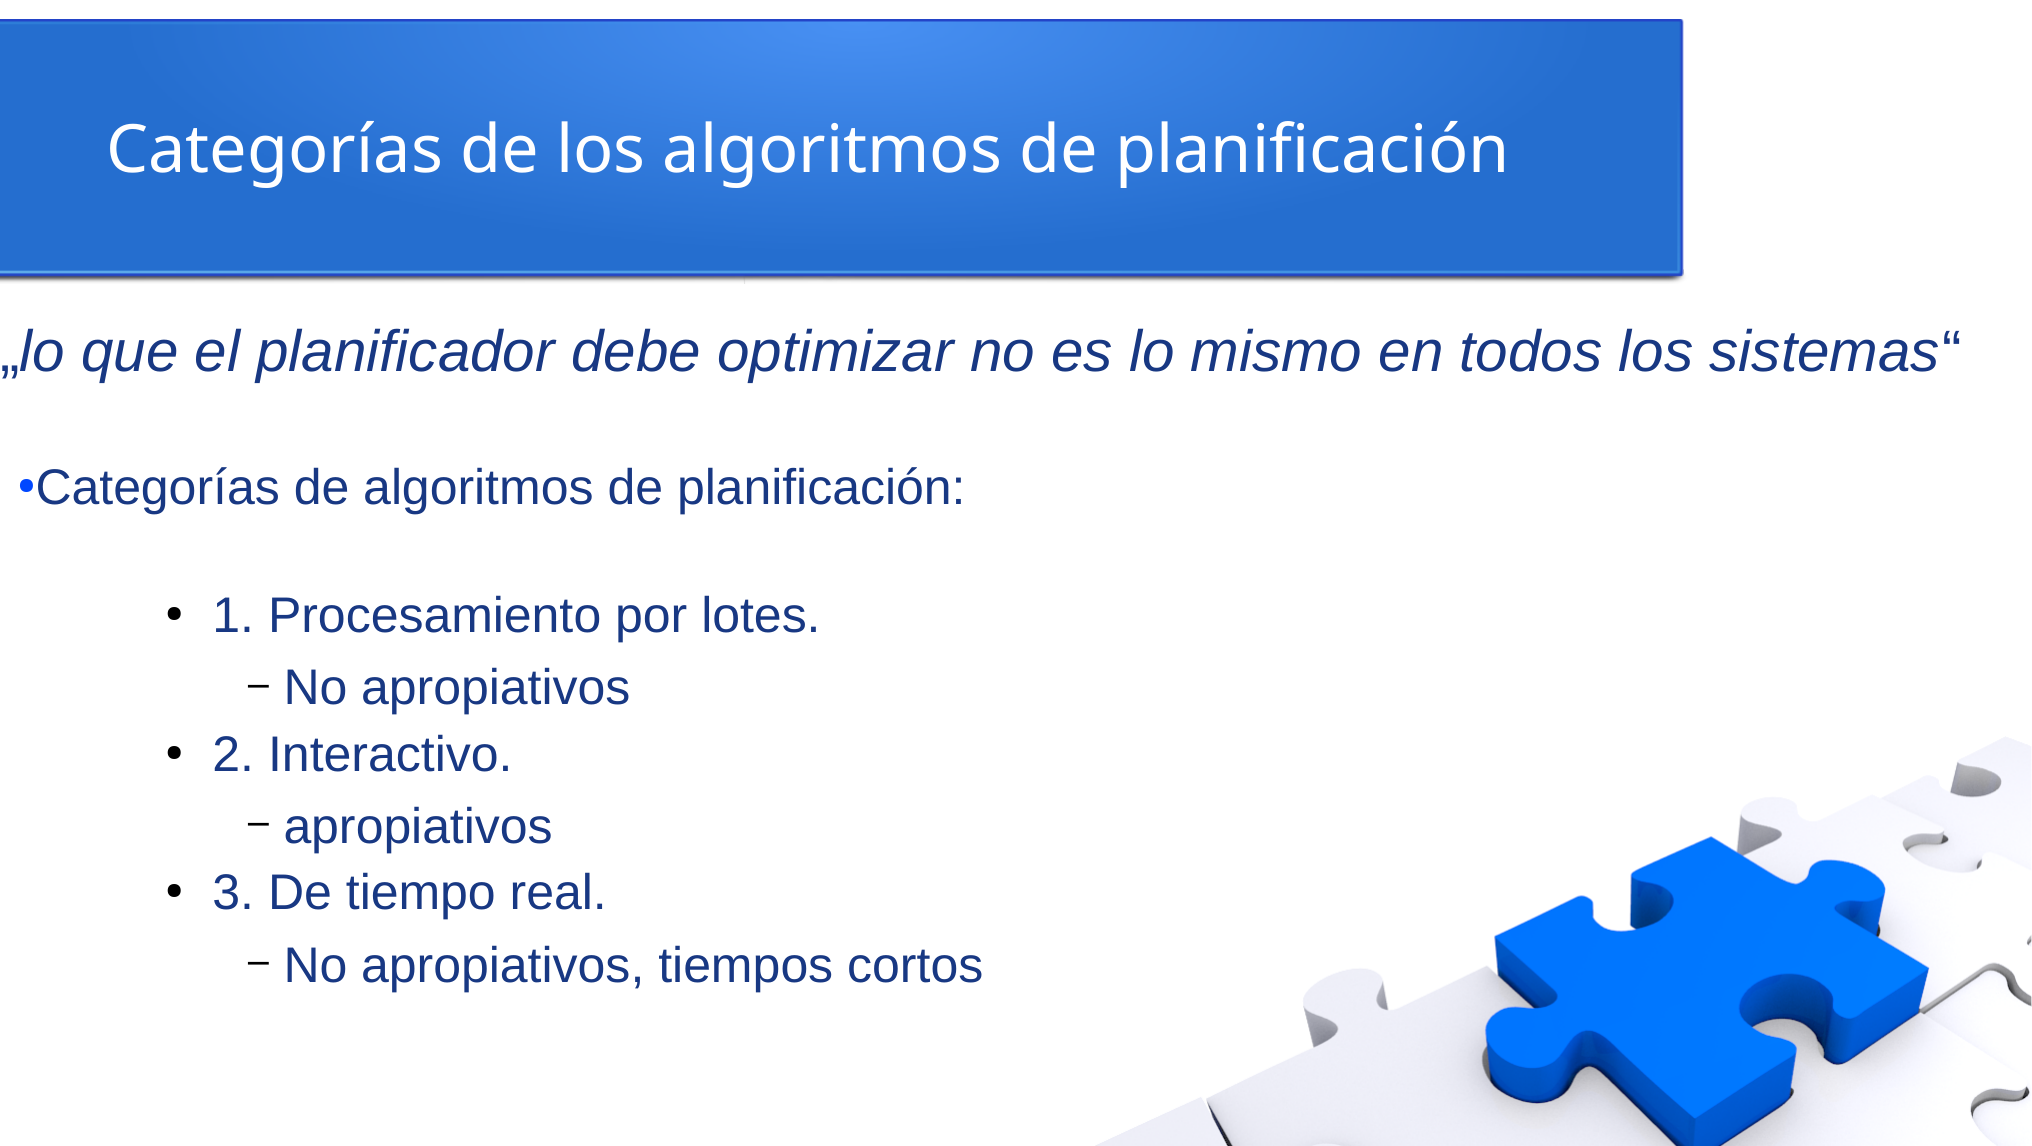

Categorías de los algoritmos de planificación
„lo que el planificador debe optimizar no es lo mismo en todos los sistemas“
Categorías de algoritmos de planificación:
1. Procesamiento por lotes.
No apropiativos
2. Interactivo.
apropiativos
3. De tiempo real.
No apropiativos, tiempos cortos
# Clean & simple